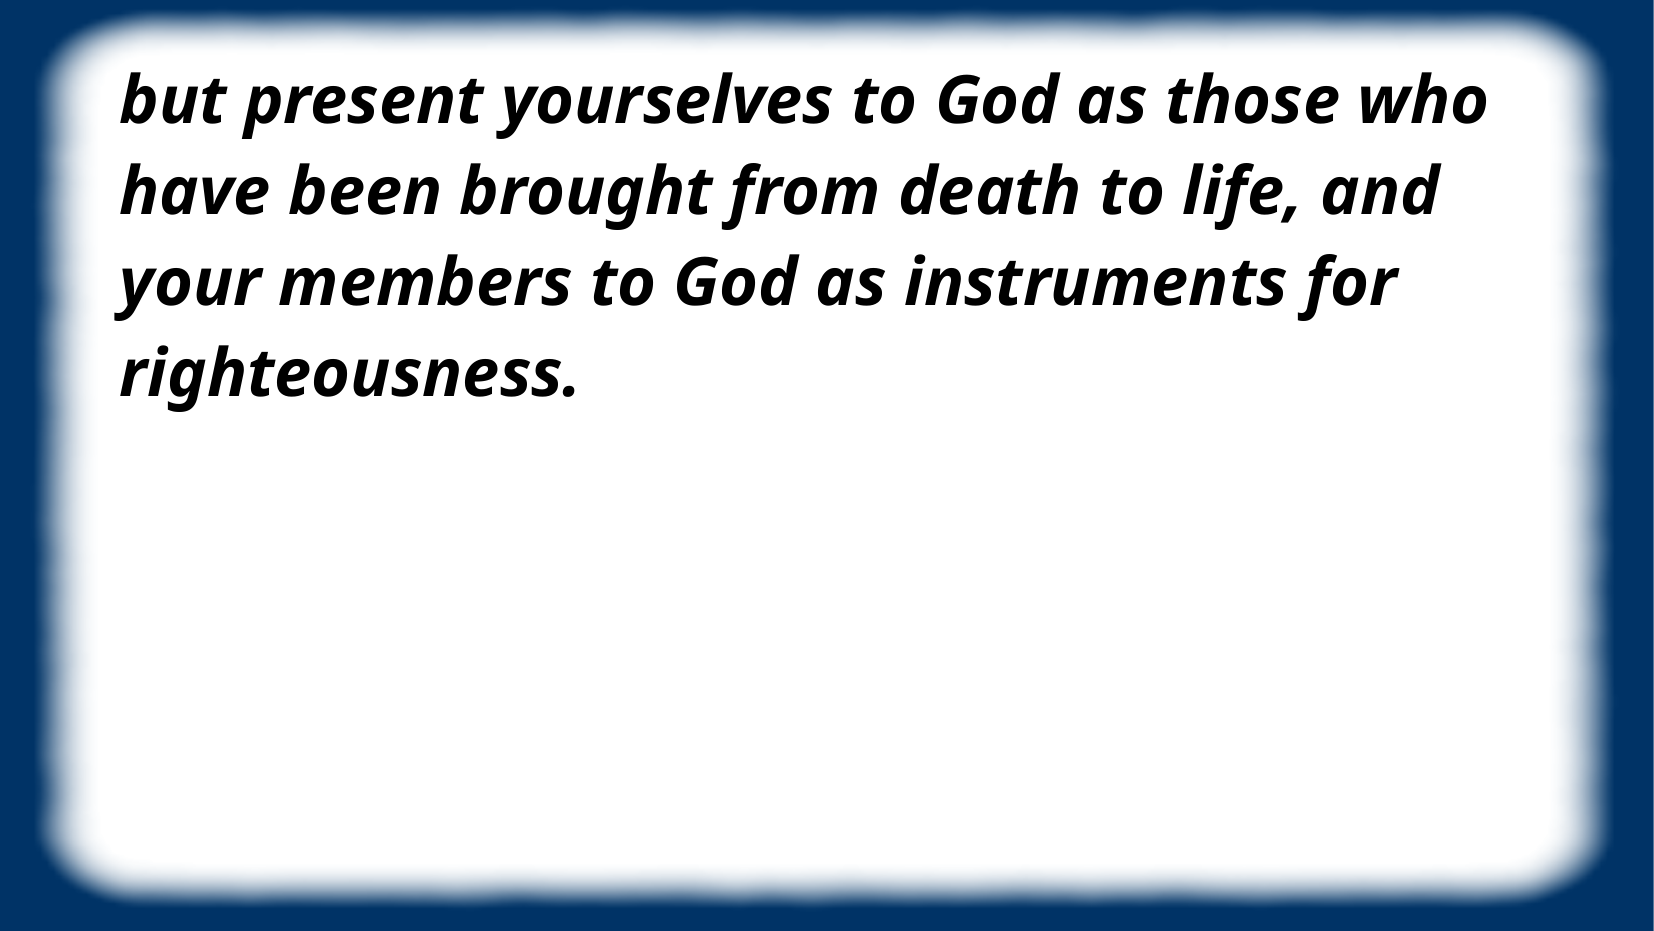

but present yourselves to God as those who have been brought from death to life, and your members to God as instruments for righteousness.